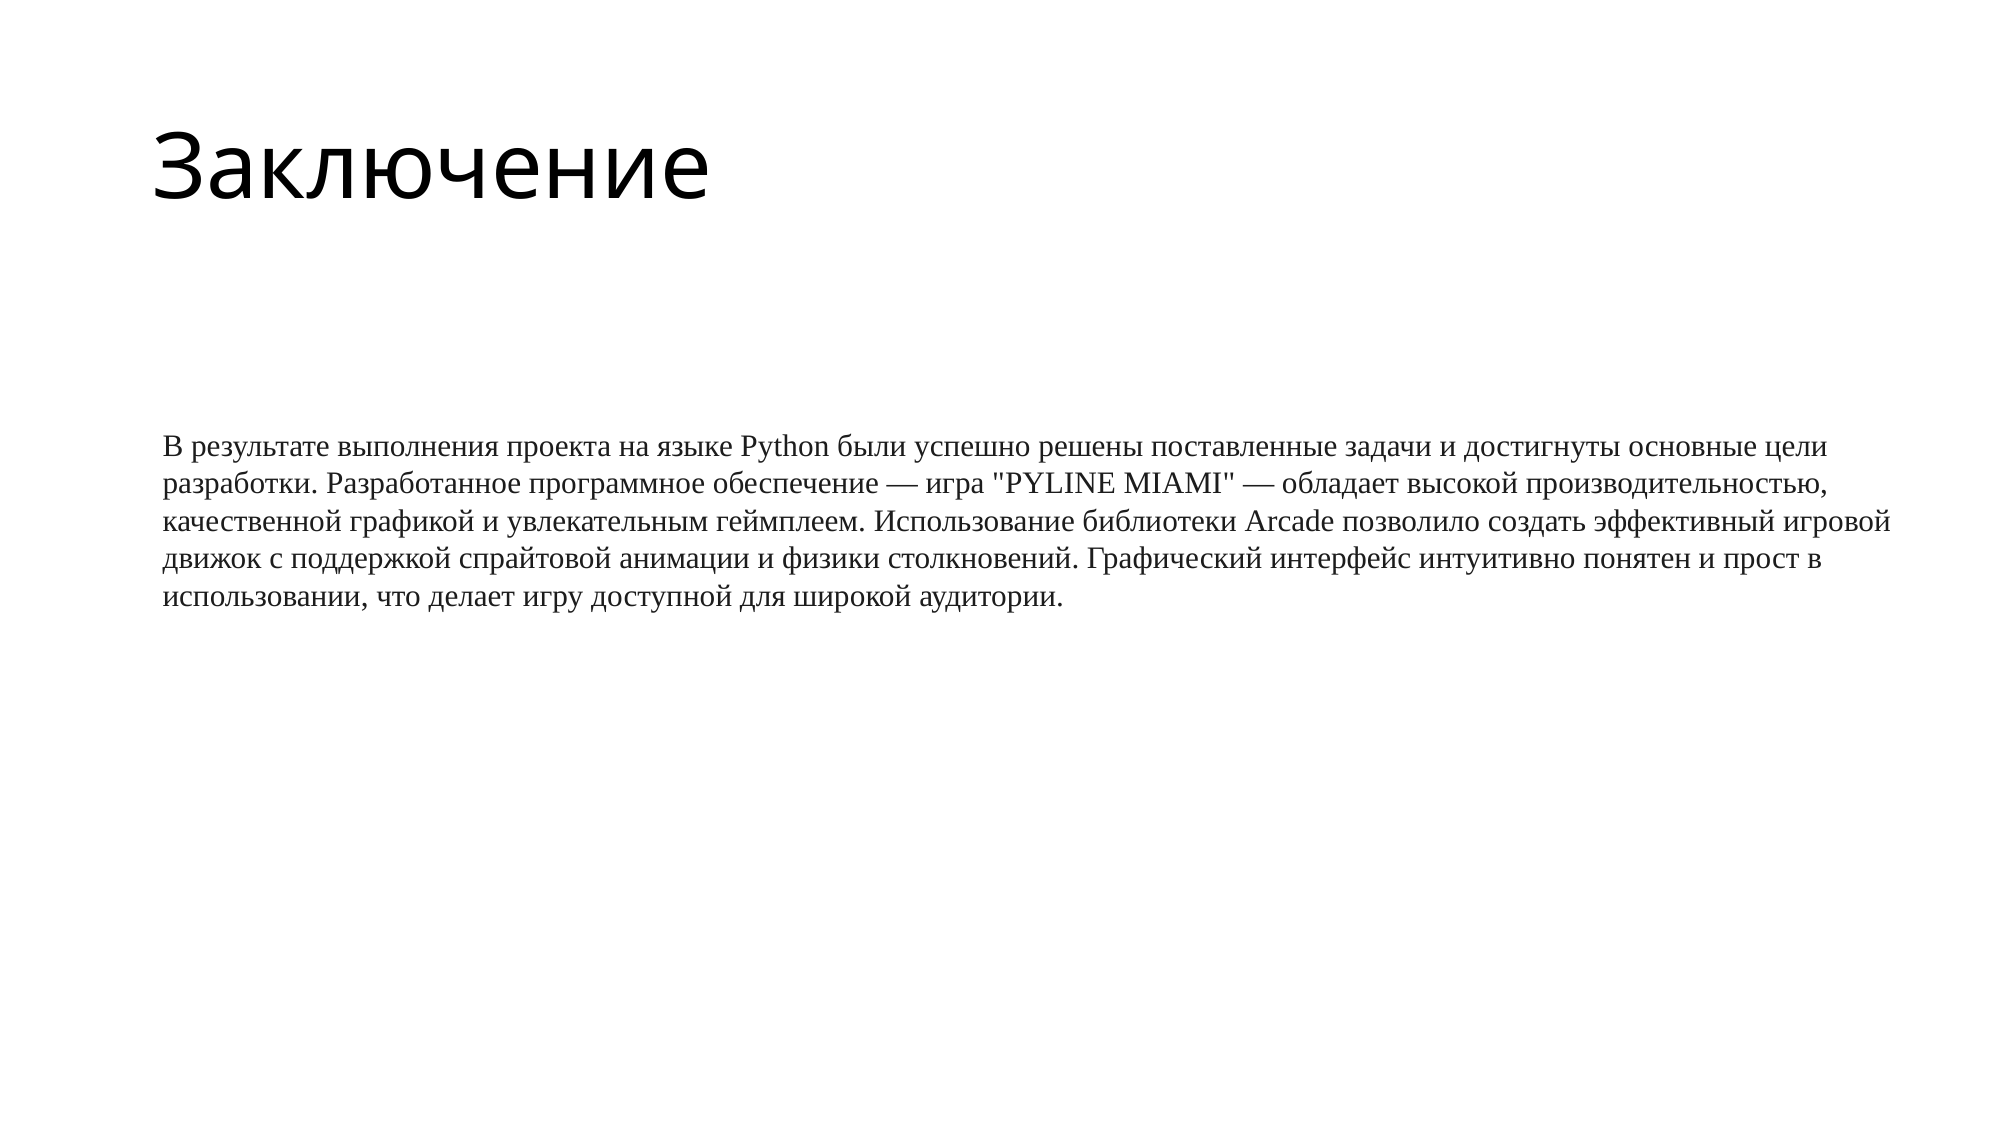

# Заключение
В результате выполнения проекта на языке Python были успешно решены поставленные задачи и достигнуты основные цели разработки. Разработанное программное обеспечение — игра "PYLINE MIAMI" — обладает высокой производительностью, качественной графикой и увлекательным геймплеем. Использование библиотеки Arcade позволило создать эффективный игровой движок с поддержкой спрайтовой анимации и физики столкновений. Графический интерфейс интуитивно понятен и прост в использовании, что делает игру доступной для широкой аудитории.